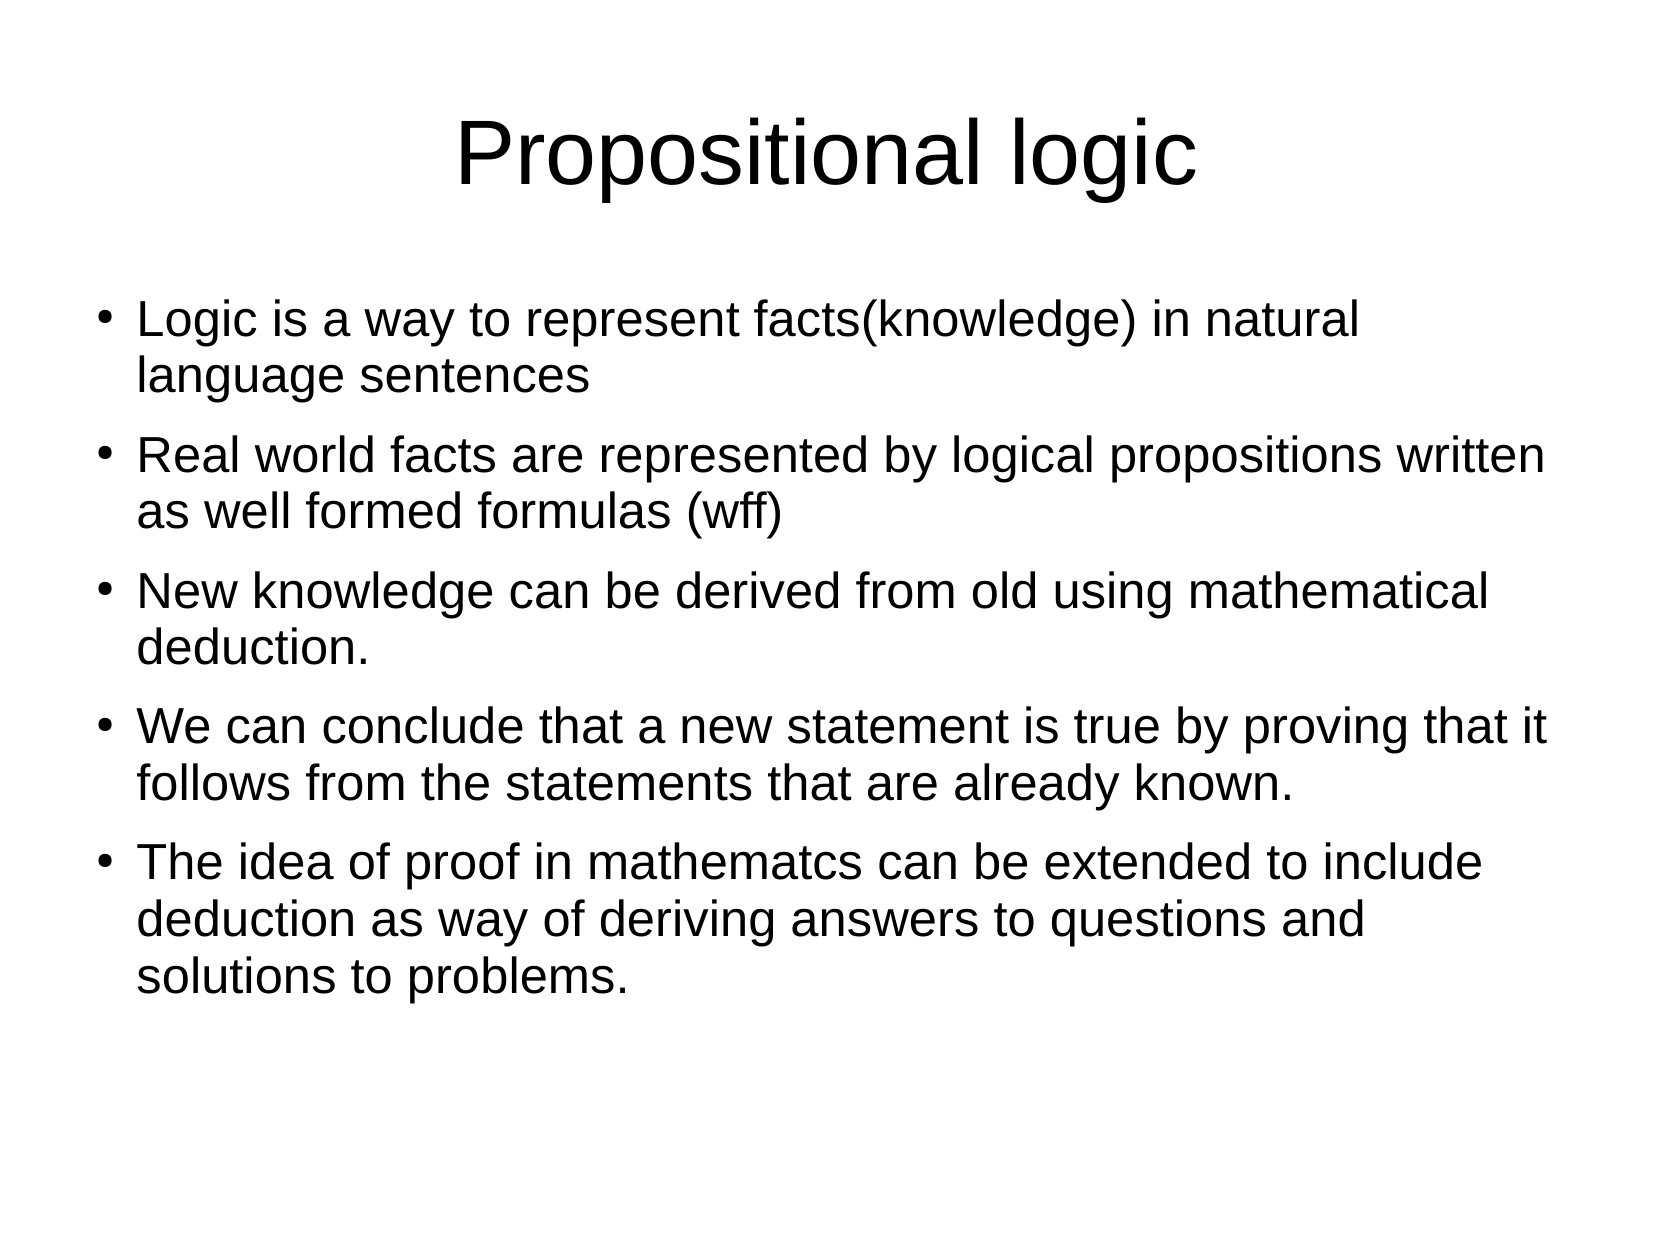

# Propositional logic
Logic is a way to represent facts(knowledge) in natural language sentences
Real world facts are represented by logical propositions written as well formed formulas (wff)
New knowledge can be derived from old using mathematical deduction.
We can conclude that a new statement is true by proving that it follows from the statements that are already known.
The idea of proof in mathematcs can be extended to include deduction as way of deriving answers to questions and solutions to problems.